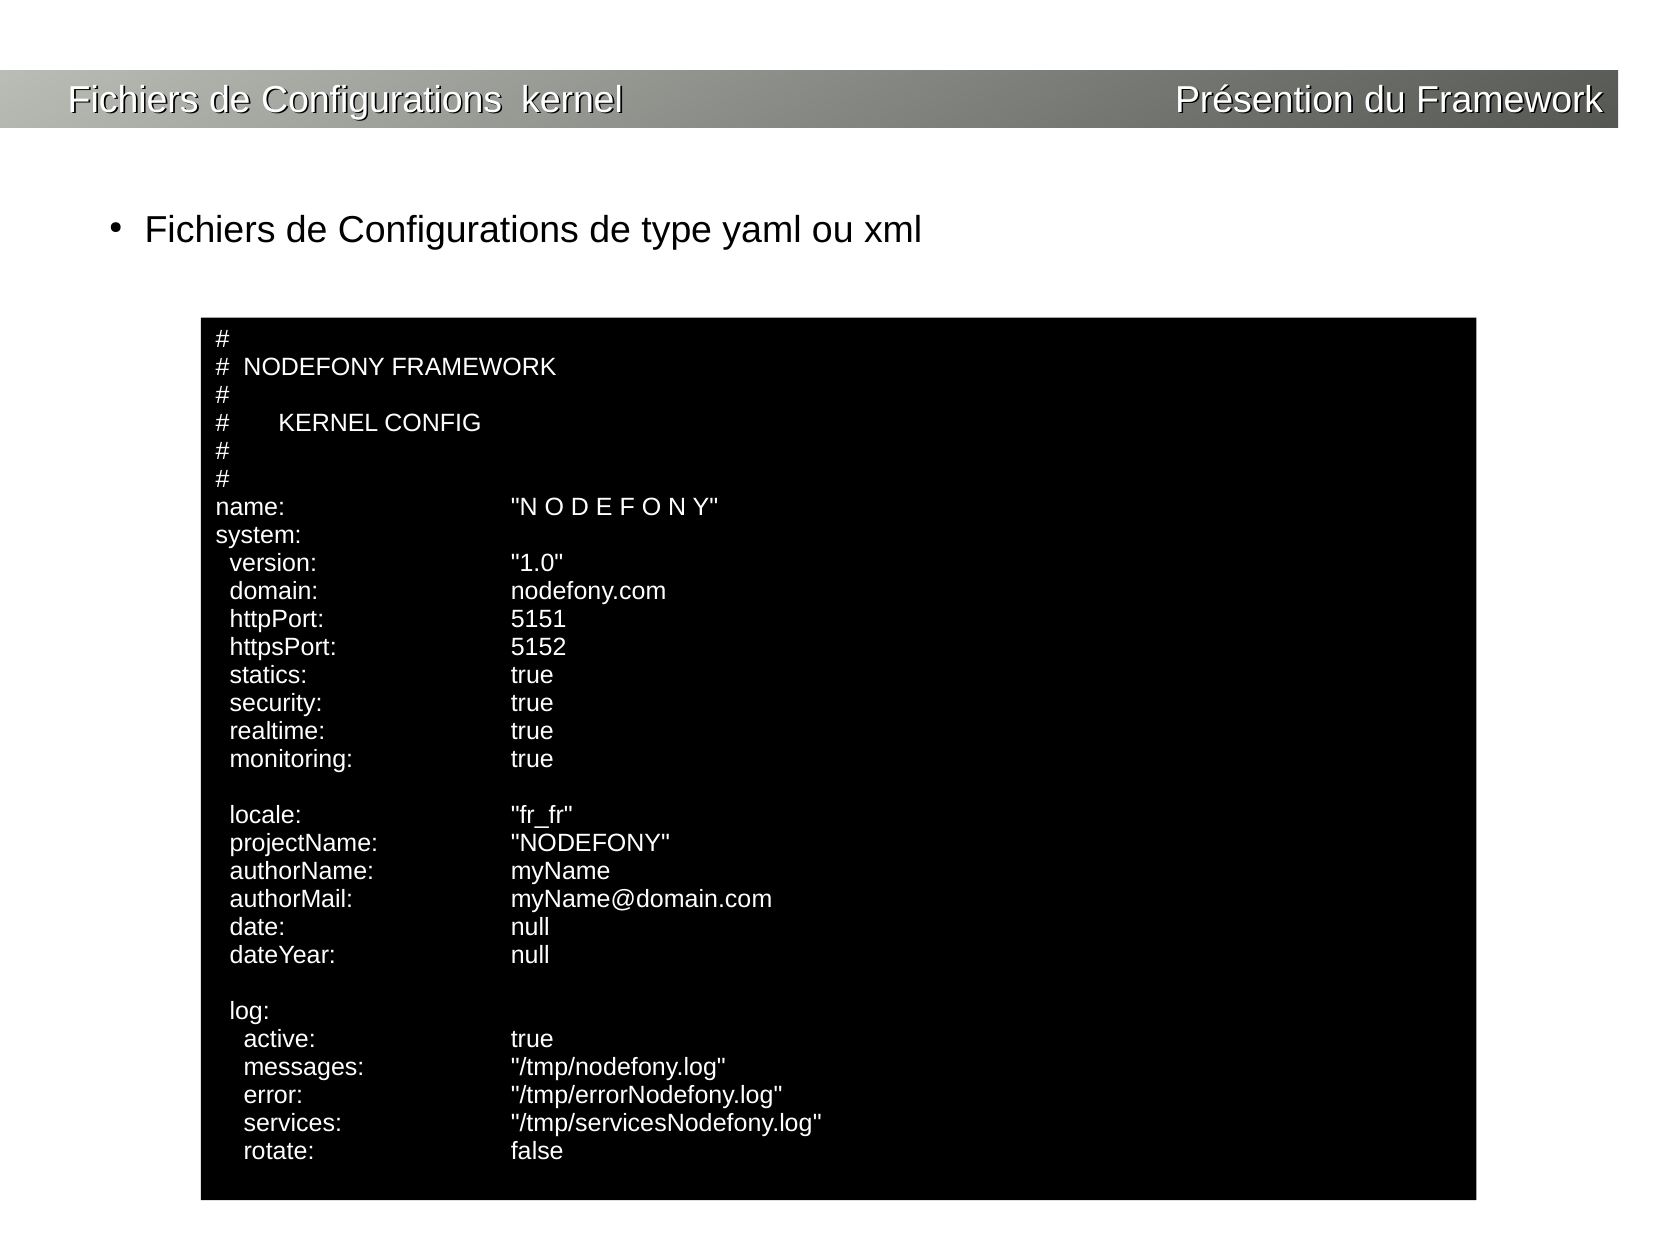

Fichiers de Configurations	 kernel								Présention du Framework
Fichiers de Configurations de type yaml ou xml
#
# NODEFONY FRAMEWORK
#
# KERNEL CONFIG
#
#
name: 	"N O D E F O N Y"
system:
 version: 	"1.0"
 domain: 	nodefony.com
 httpPort: 	5151
 httpsPort: 	5152
 statics: 	true
 security: 	true
 realtime: 	true
 monitoring: 	true
 locale: 	"fr_fr"
 projectName: 	"NODEFONY"
 authorName: 	myName
 authorMail: 	myName@domain.com
 date: 	null
 dateYear: 	null
 log:
 active: 	true
 messages: 	"/tmp/nodefony.log"
 error: 	"/tmp/errorNodefony.log"
 services: 	"/tmp/servicesNodefony.log"
 rotate: 	false